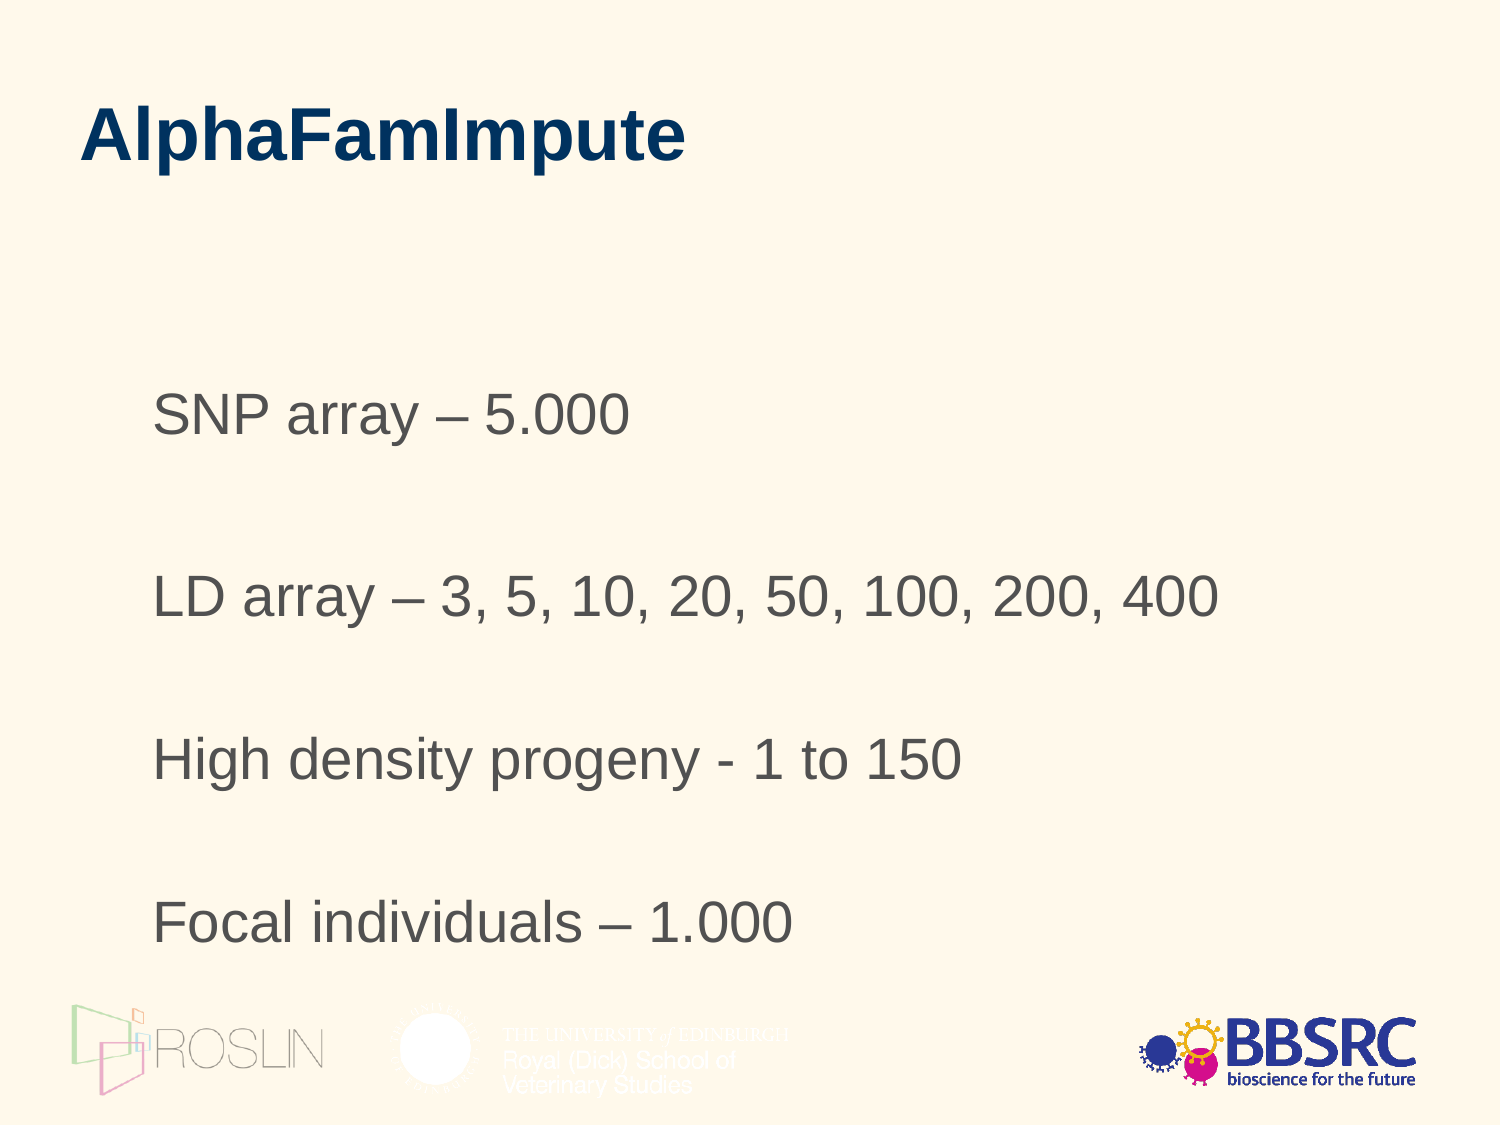

# AlphaFamImpute
SNP array – 5.000
LD array – 3, 5, 10, 20, 50, 100, 200, 400
High density progeny - 1 to 150
Focal individuals – 1.000